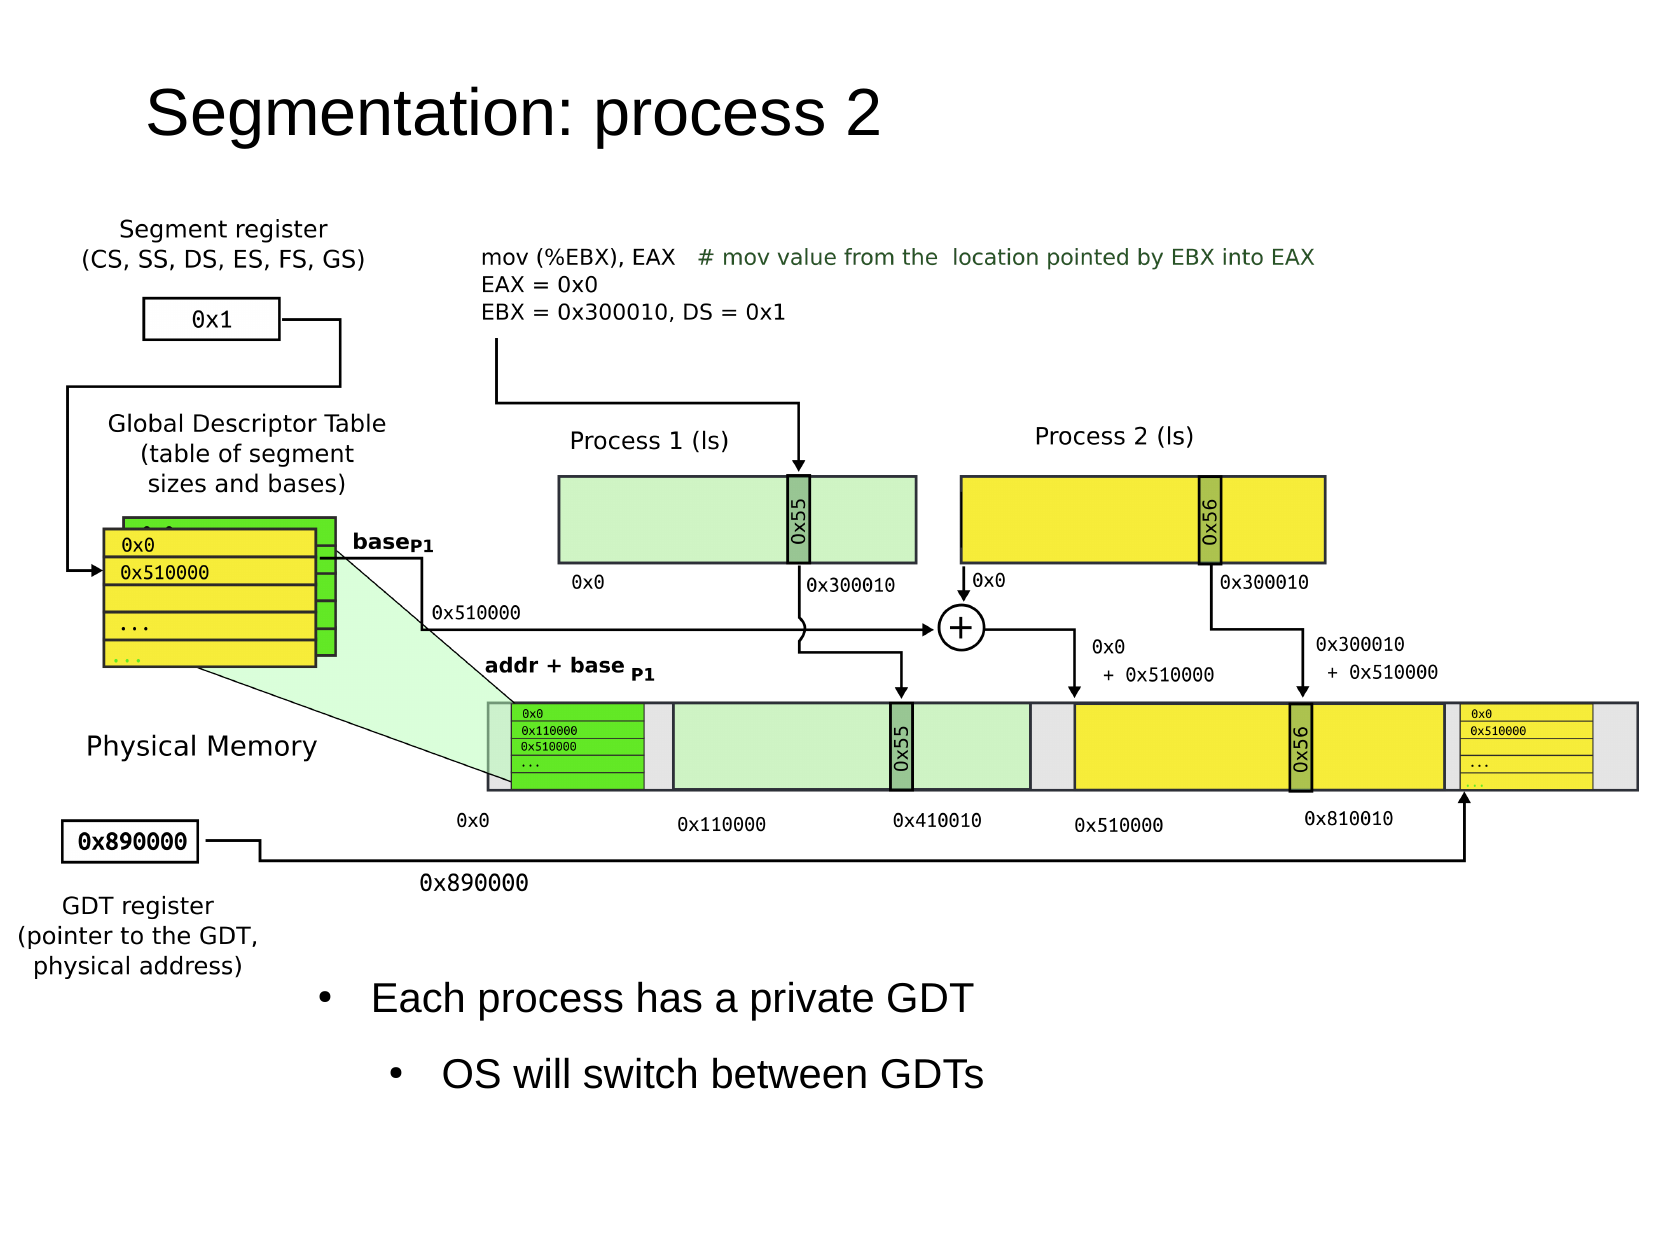

# Segmentation: process 2
Each process has a private GDT
OS will switch between GDTs